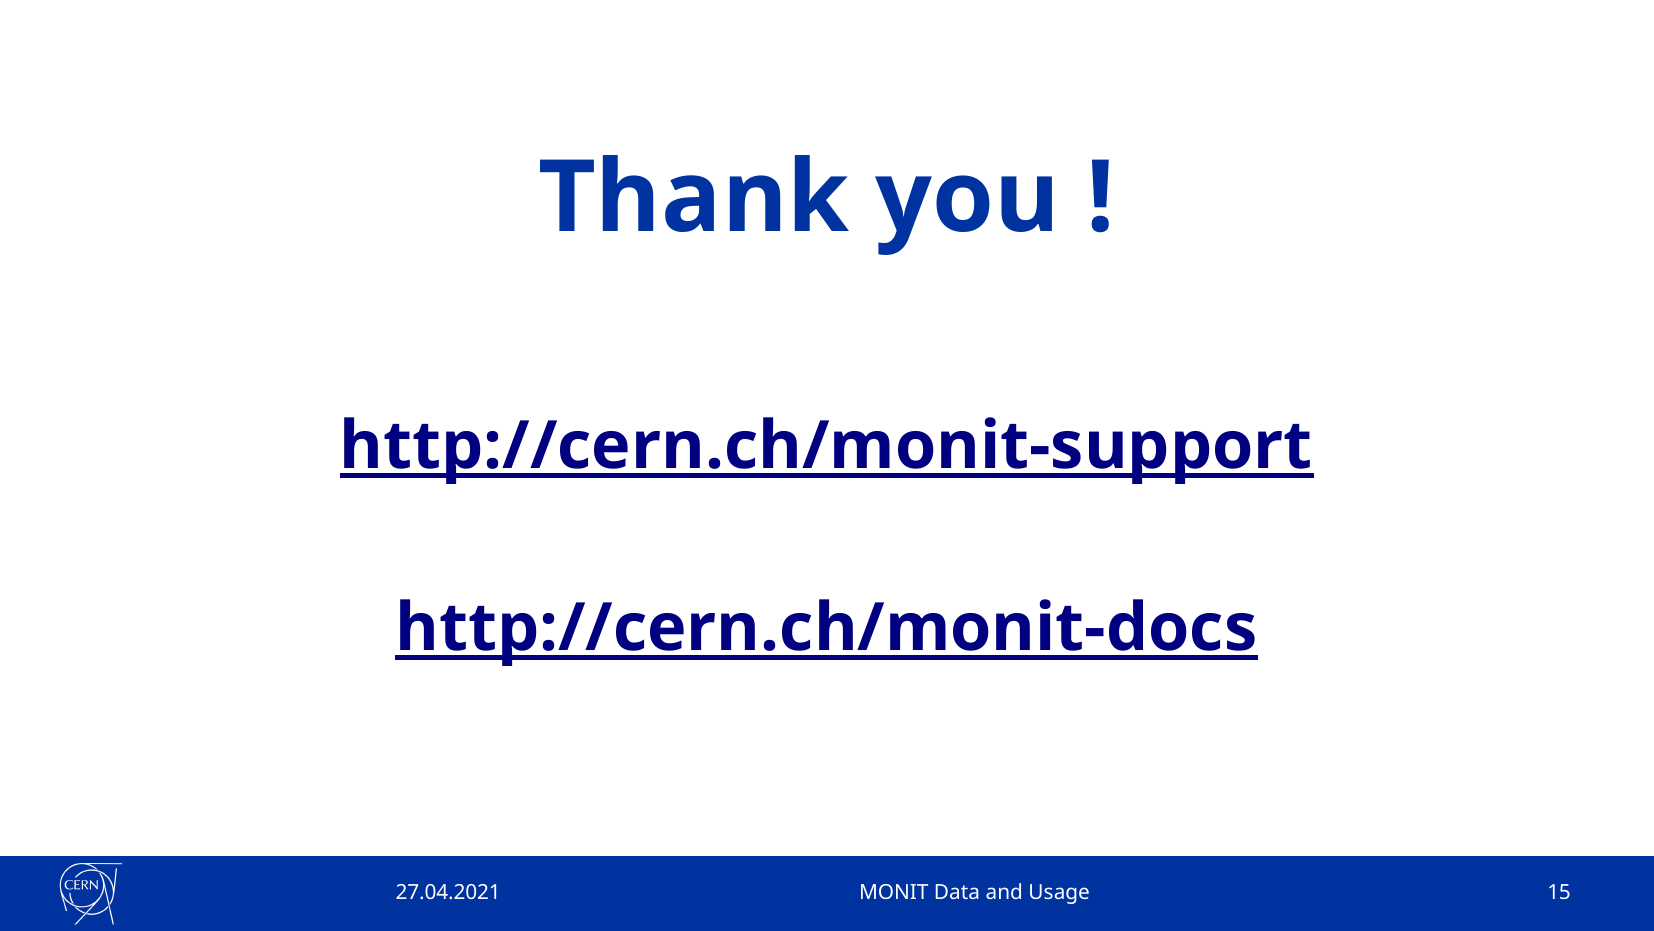

# Thank you !
http://cern.ch/monit-support
http://cern.ch/monit-docs
27.04.2021
MONIT Data and Usage
15